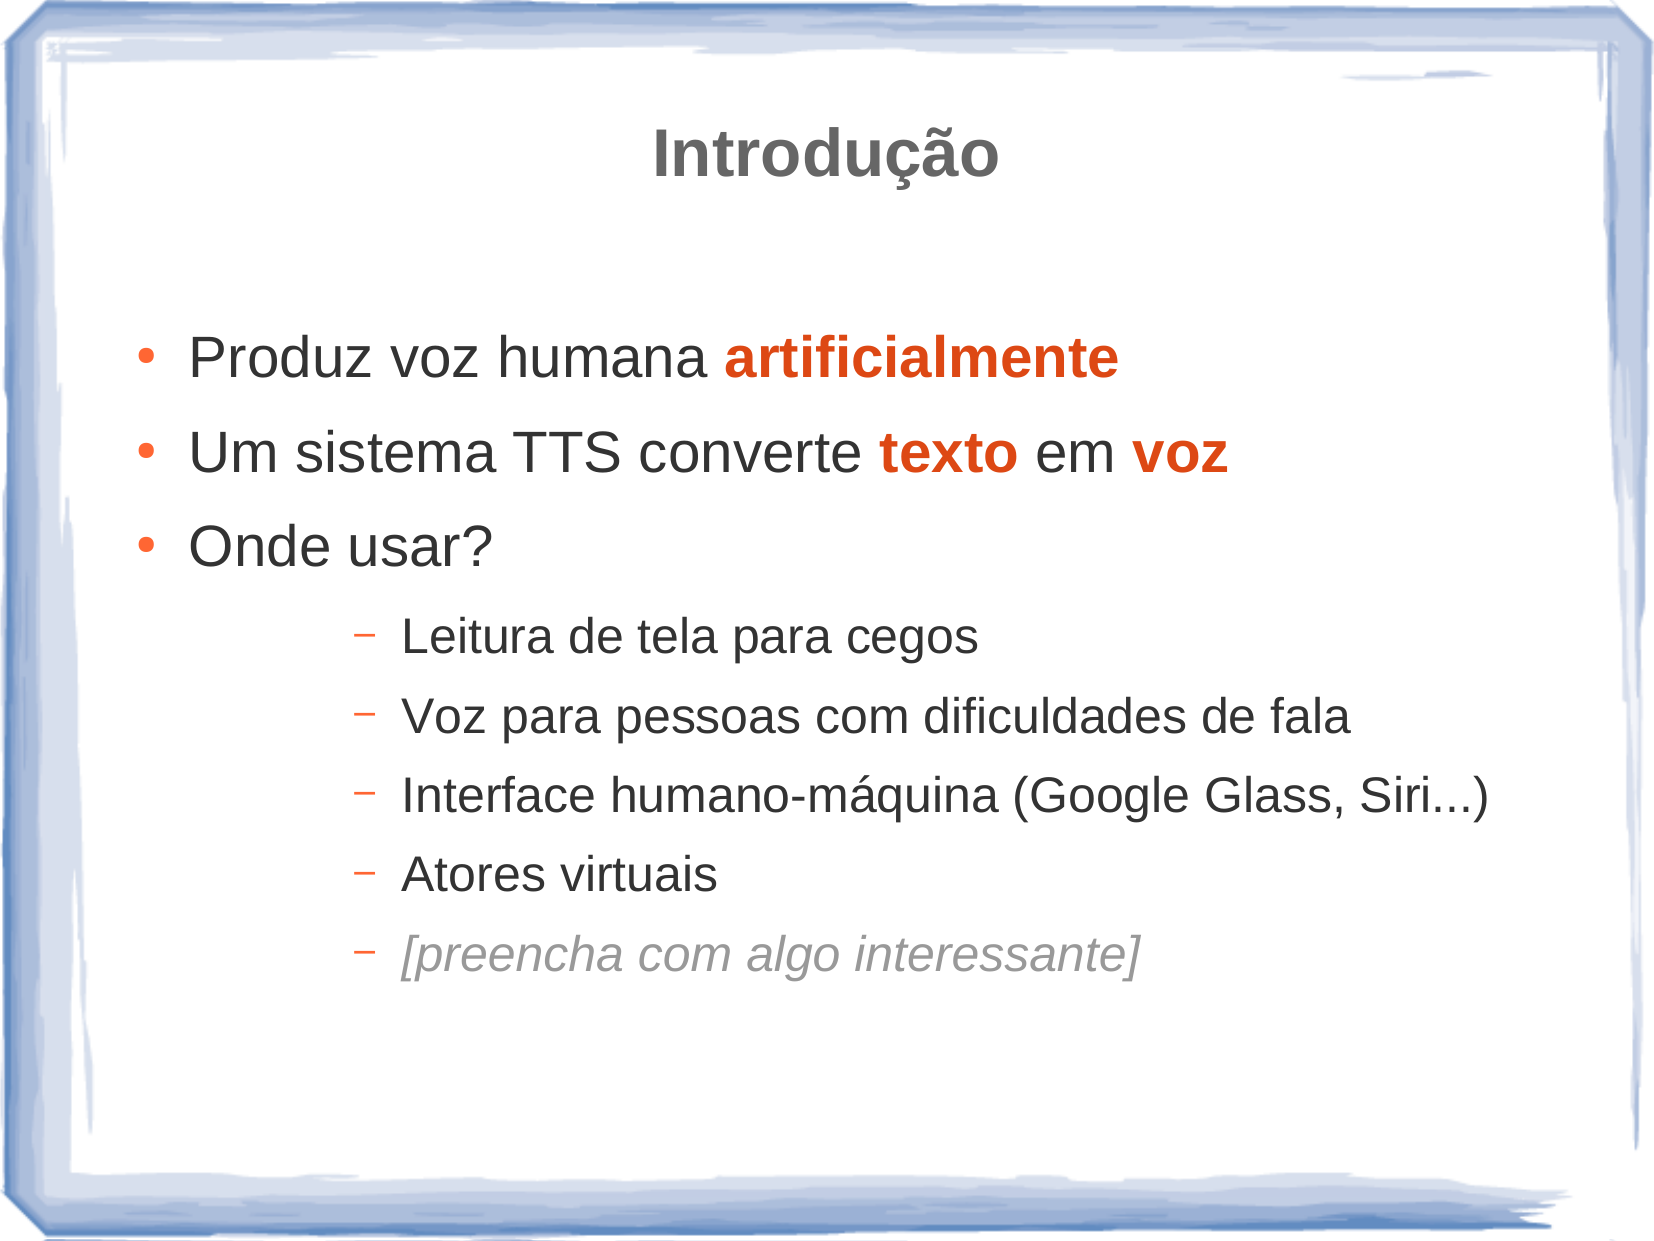

# Introdução
Produz voz humana artificialmente
Um sistema TTS converte texto em voz
Onde usar?
Leitura de tela para cegos
Voz para pessoas com dificuldades de fala
Interface humano-máquina (Google Glass, Siri...)
Atores virtuais
[preencha com algo interessante]